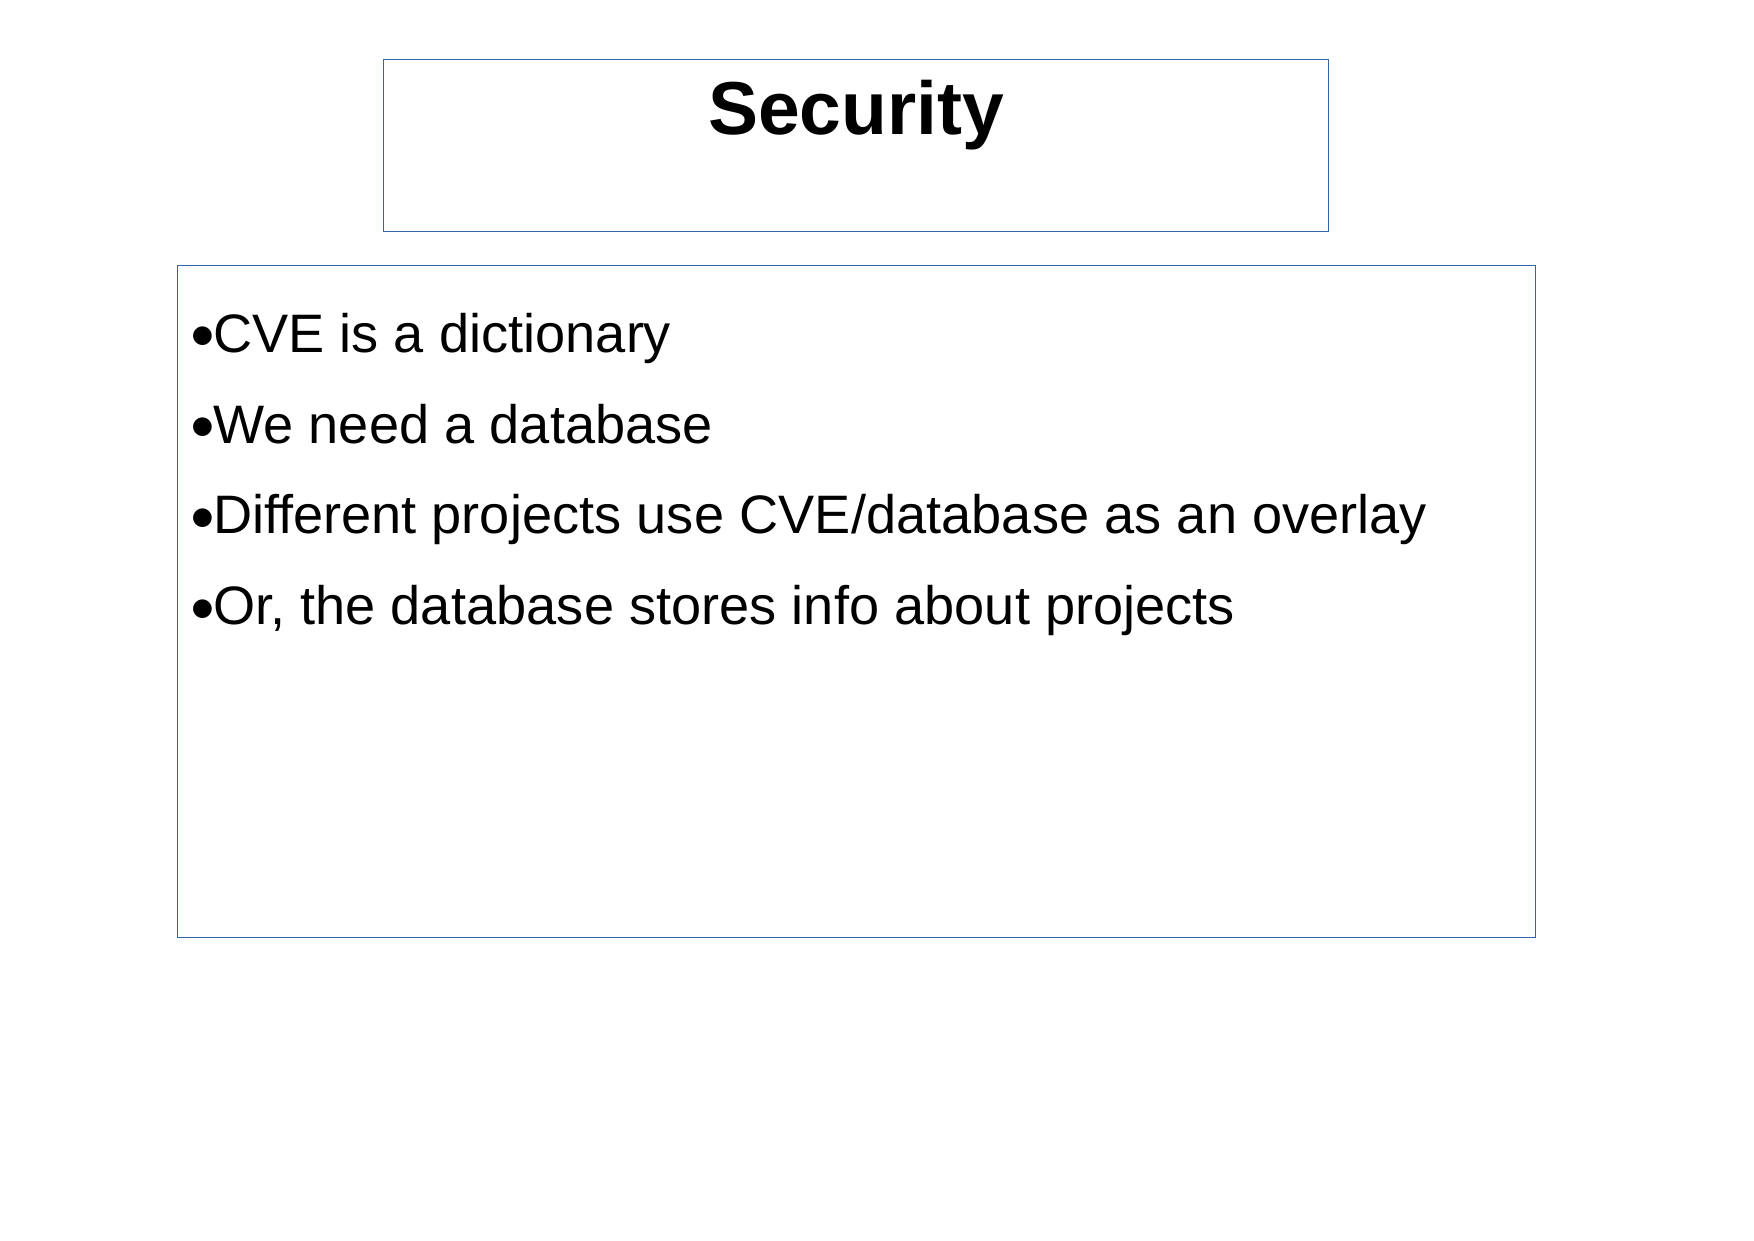

Security
CVE is a dictionary
We need a database
Different projects use CVE/database as an overlay
Or, the database stores info about projects